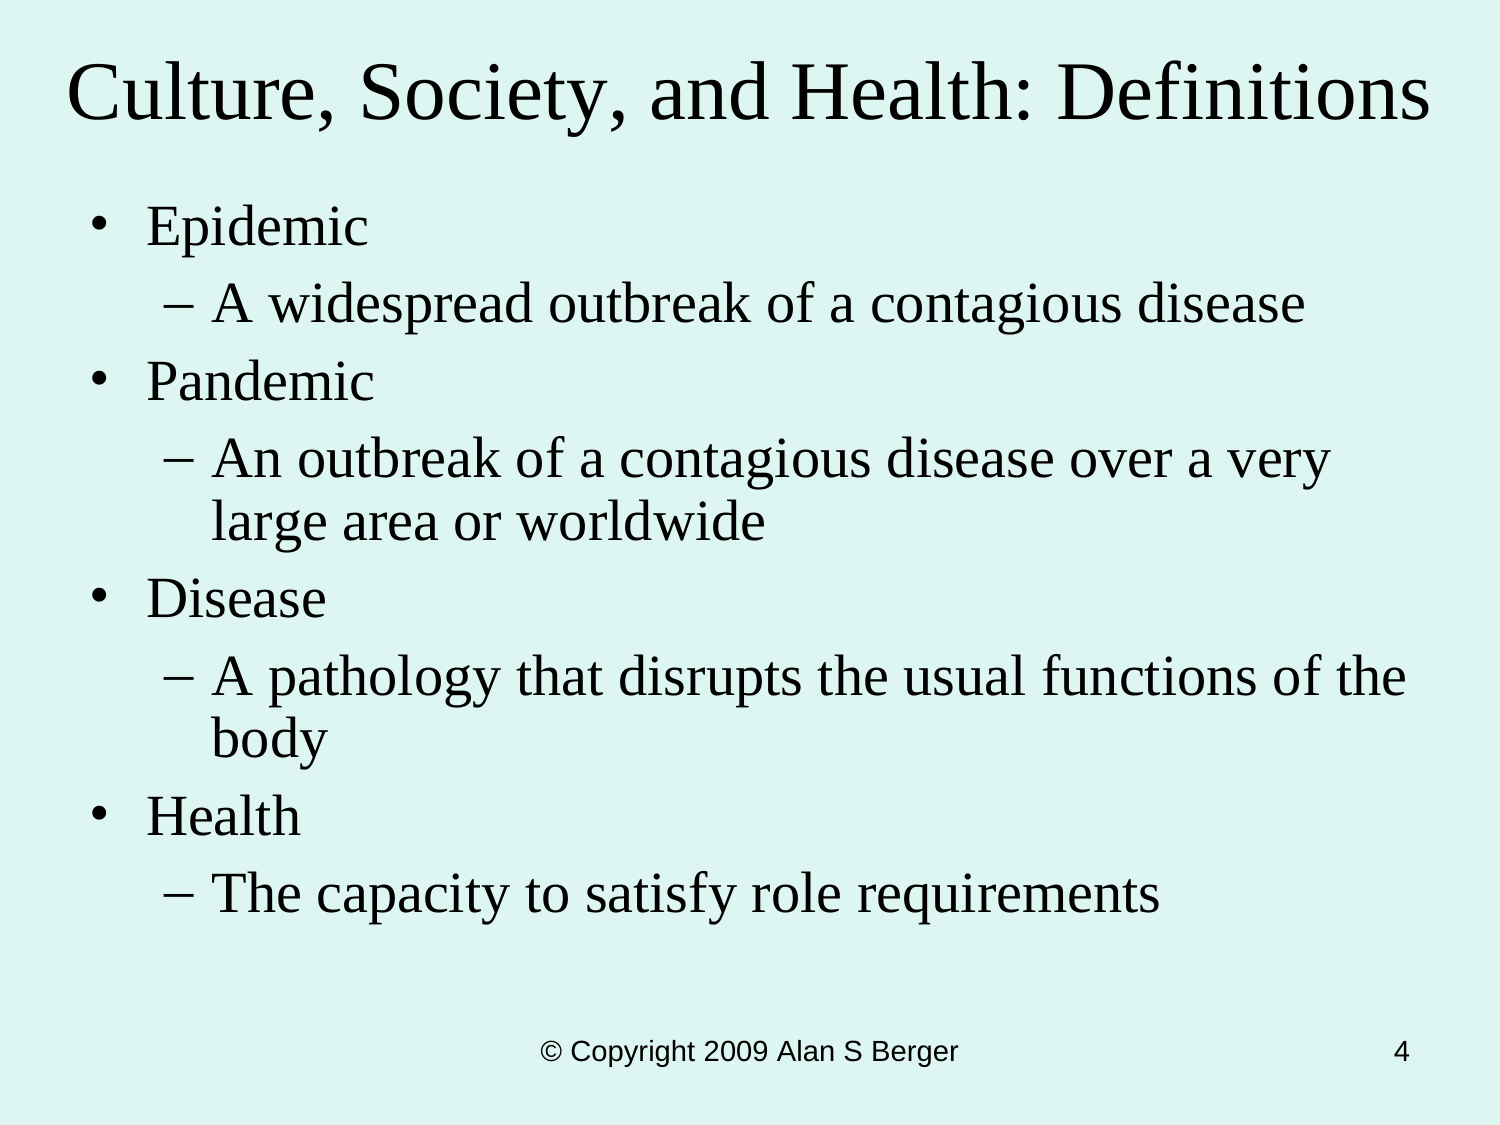

Culture, Society, and Health: Definitions
# Epidemic
A widespread outbreak of a contagious disease
Pandemic
An outbreak of a contagious disease over a very large area or worldwide
Disease
A pathology that disrupts the usual functions of the body
Health
The capacity to satisfy role requirements
© Copyright 2009 Alan S Berger
4